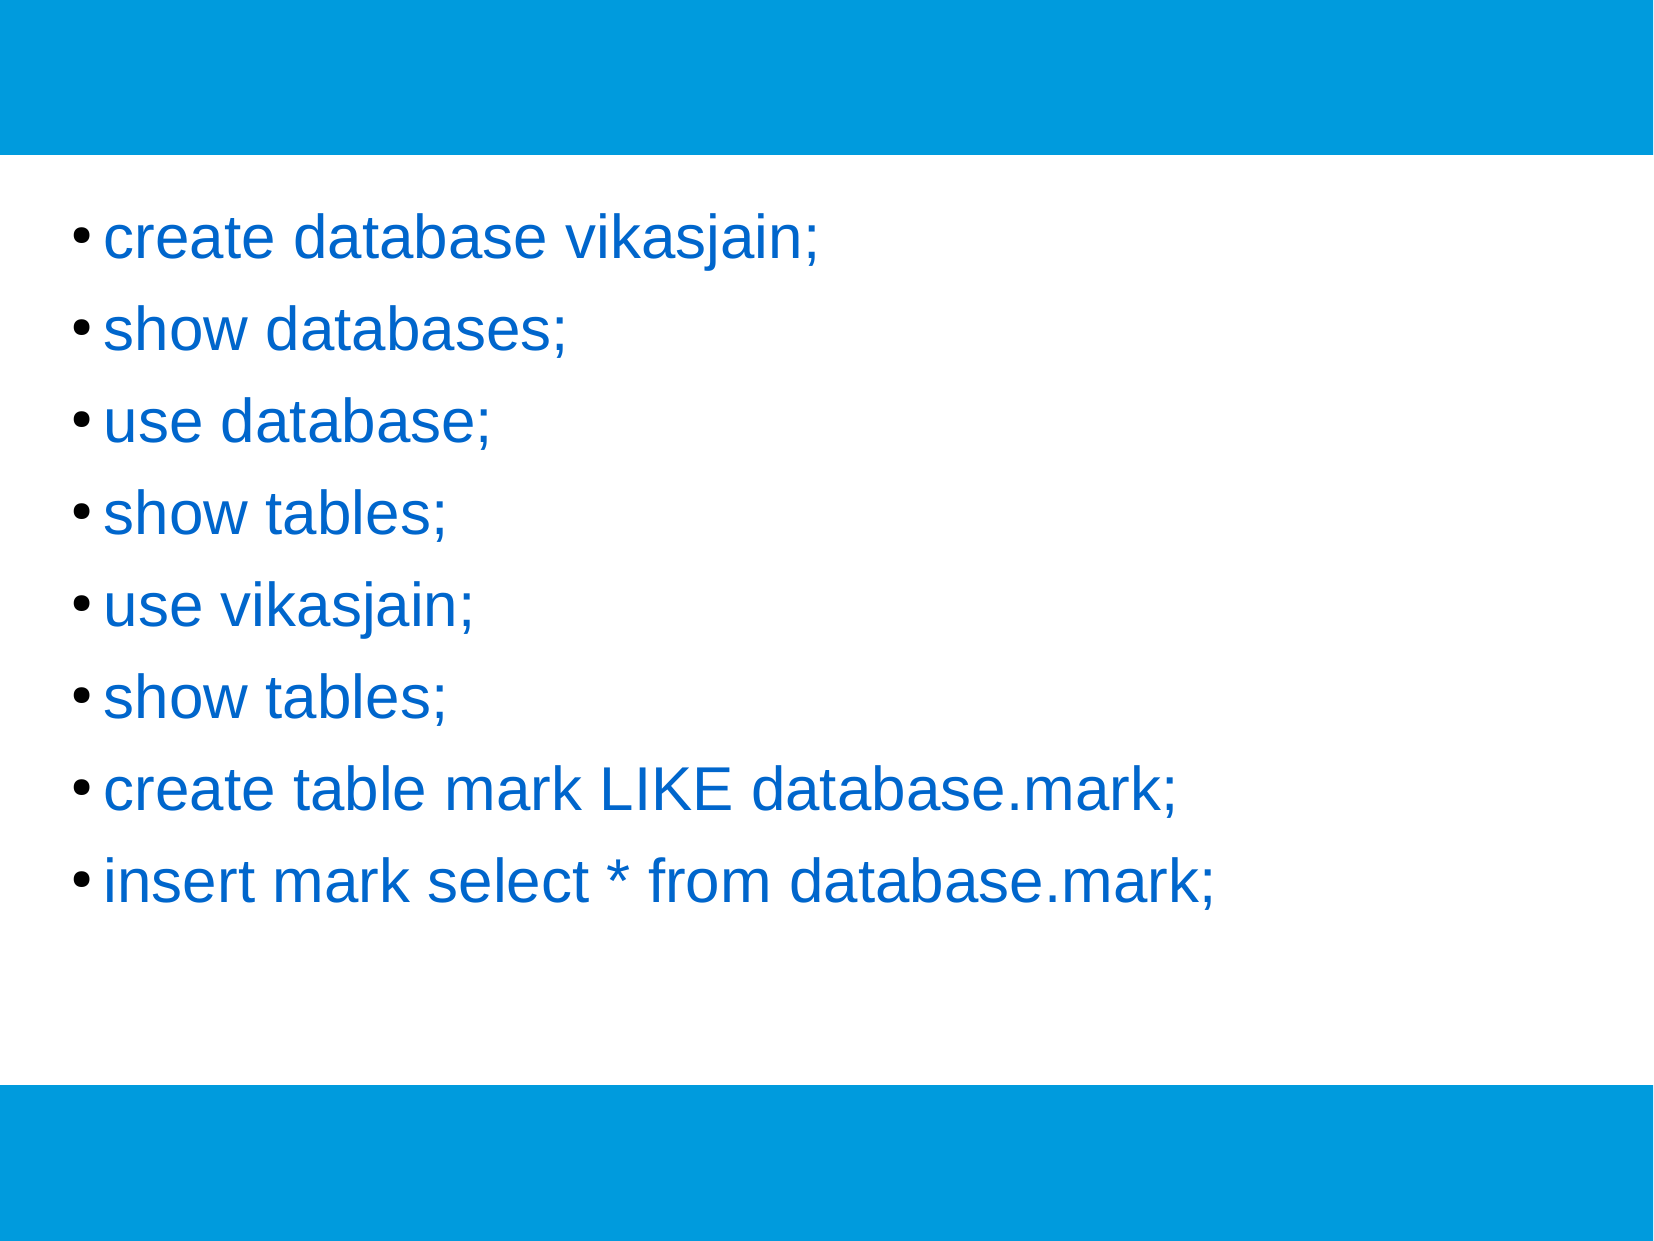

#
create database vikasjain;
show databases;
use database;
show tables;
use vikasjain;
show tables;
create table mark LIKE database.mark;
insert mark select * from database.mark;